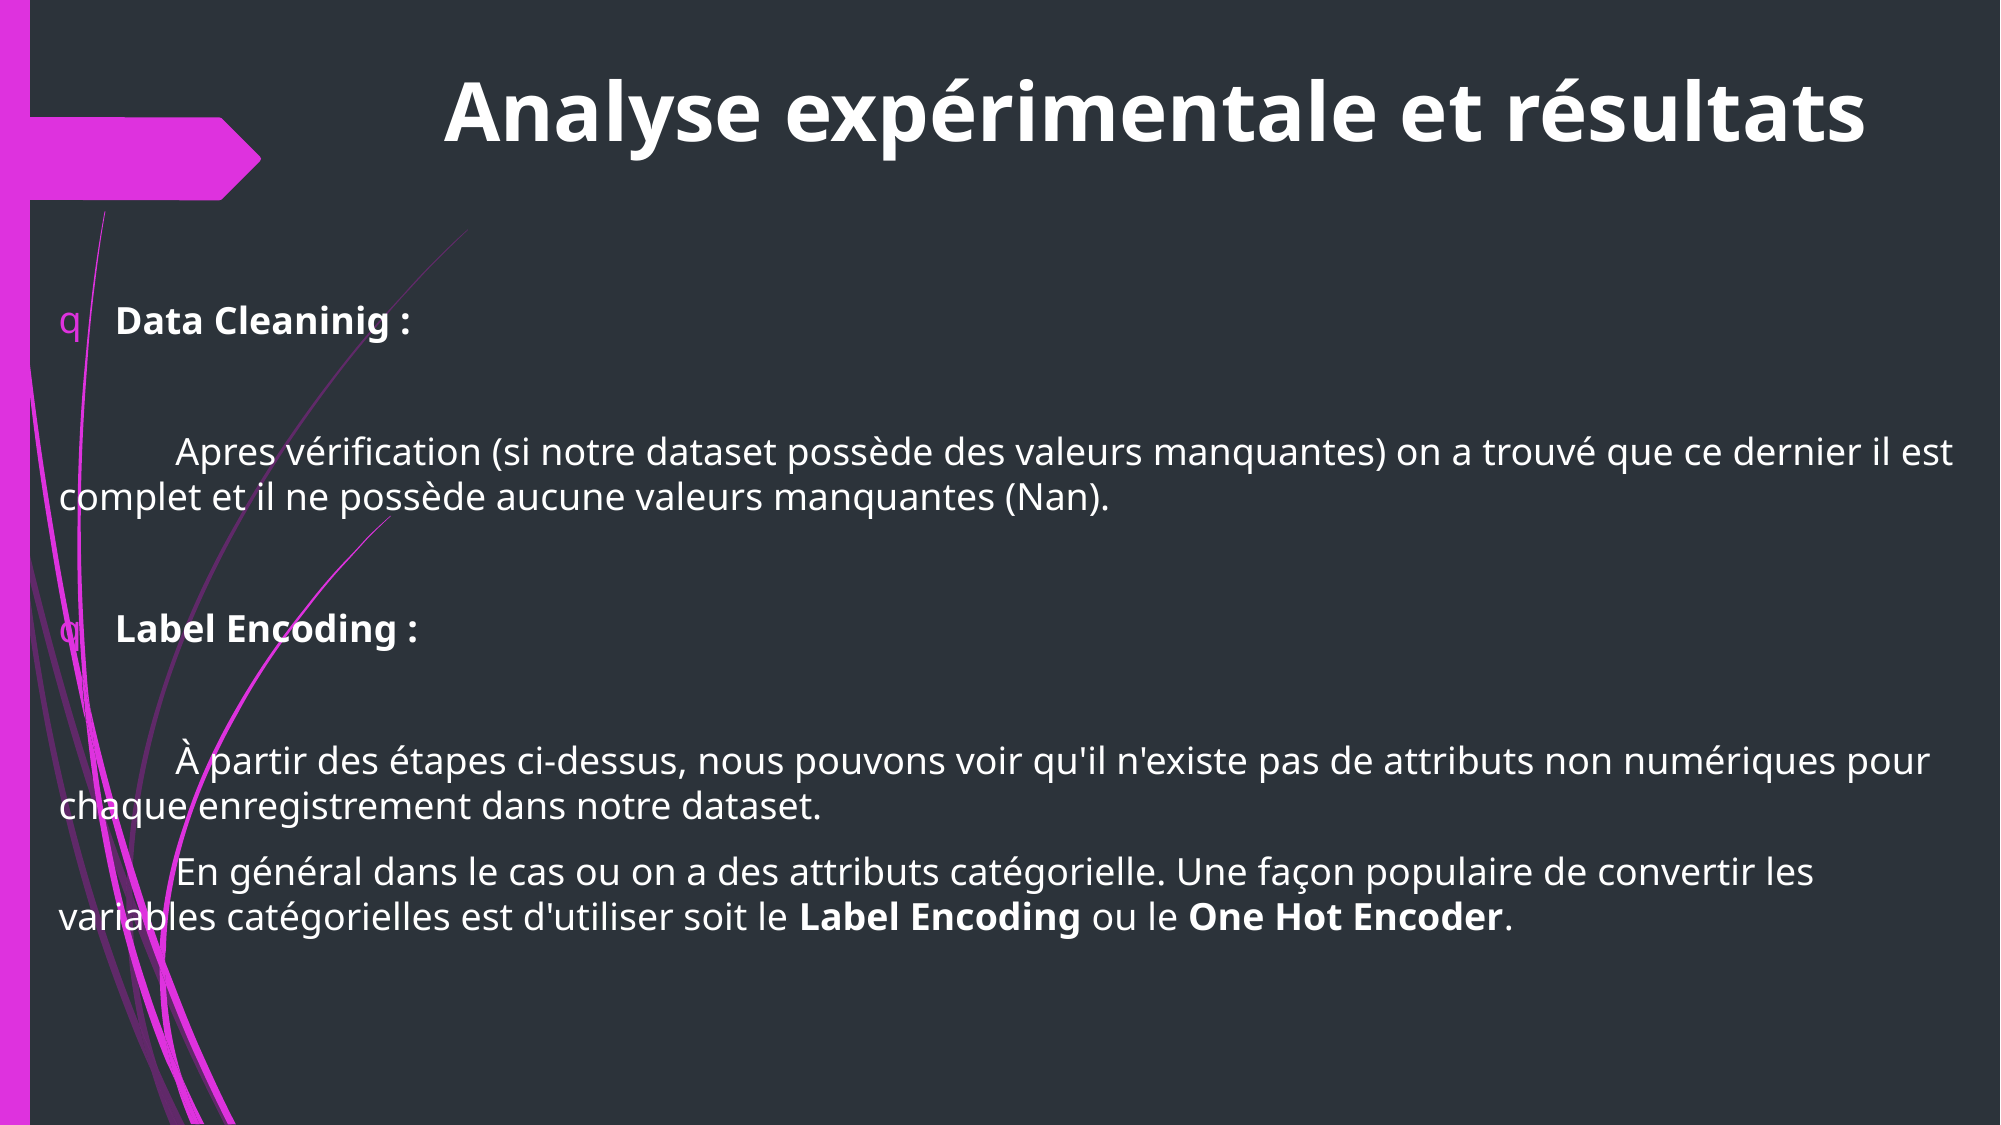

# Analyse expérimentale et résultats
Data Cleaninig :
 Apres vérification (si notre dataset possède des valeurs manquantes) on a trouvé que ce dernier il est complet et il ne possède aucune valeurs manquantes (Nan).
Label Encoding :
 À partir des étapes ci-dessus, nous pouvons voir qu'il n'existe pas de attributs non numériques pour chaque enregistrement dans notre dataset.
 En général dans le cas ou on a des attributs catégorielle. Une façon populaire de convertir les variables catégorielles est d'utiliser soit le Label Encoding ou le One Hot Encoder.